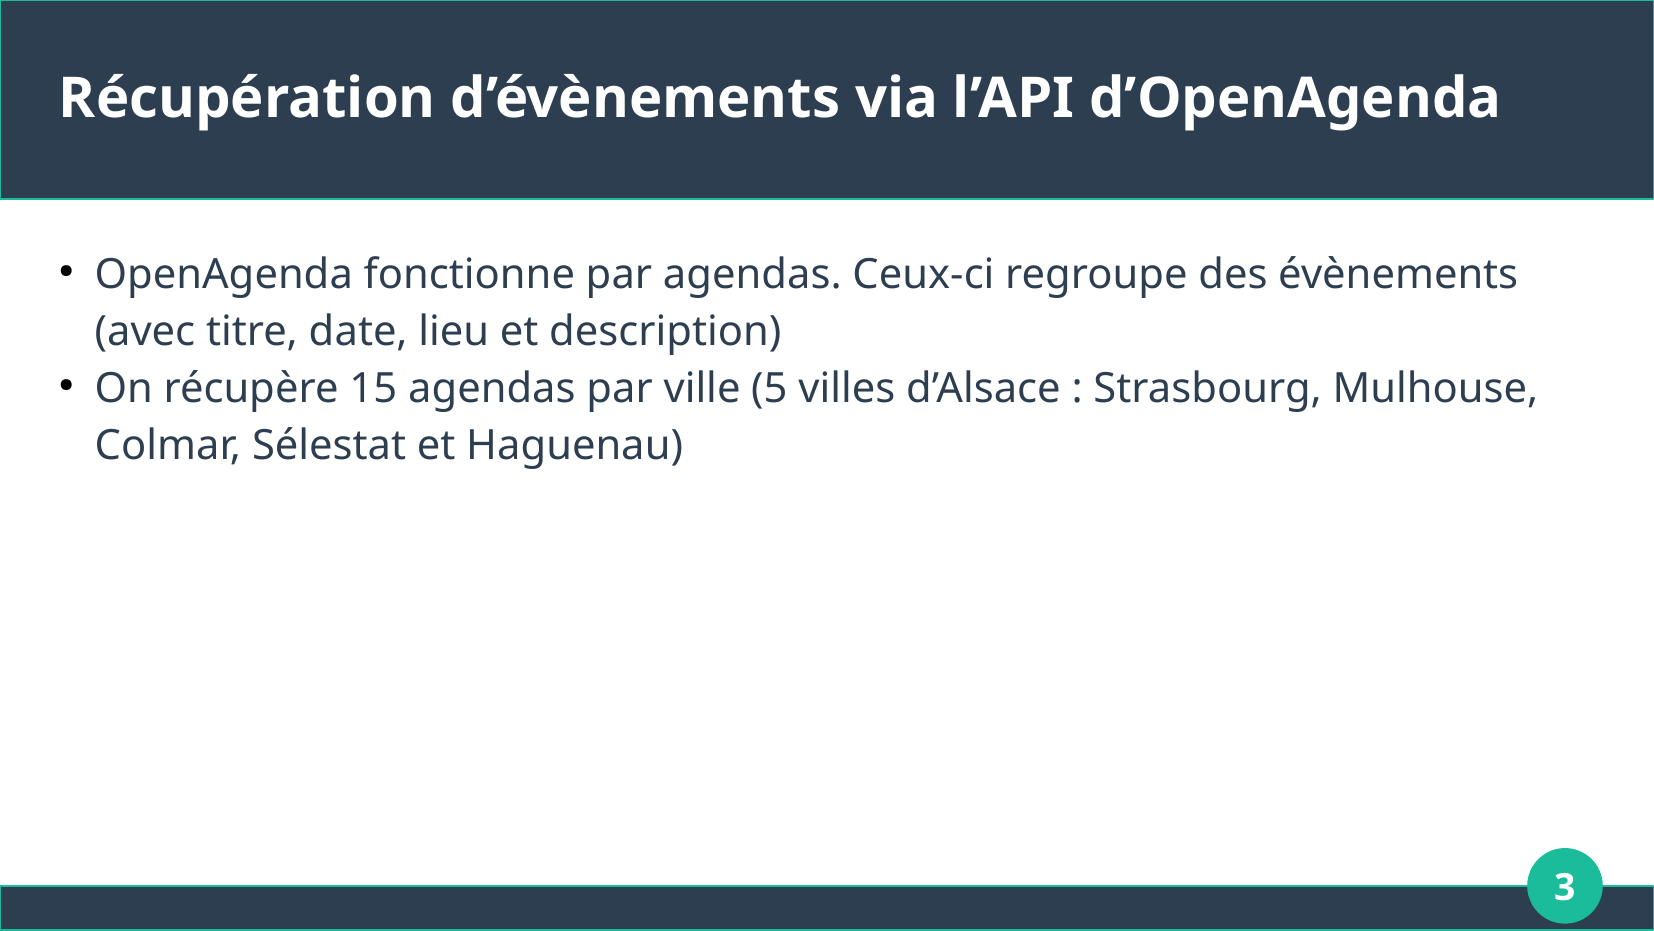

# Récupération d’évènements via l’API d’OpenAgenda
OpenAgenda fonctionne par agendas. Ceux-ci regroupe des évènements (avec titre, date, lieu et description)
On récupère 15 agendas par ville (5 villes d’Alsace : Strasbourg, Mulhouse, Colmar, Sélestat et Haguenau)
3